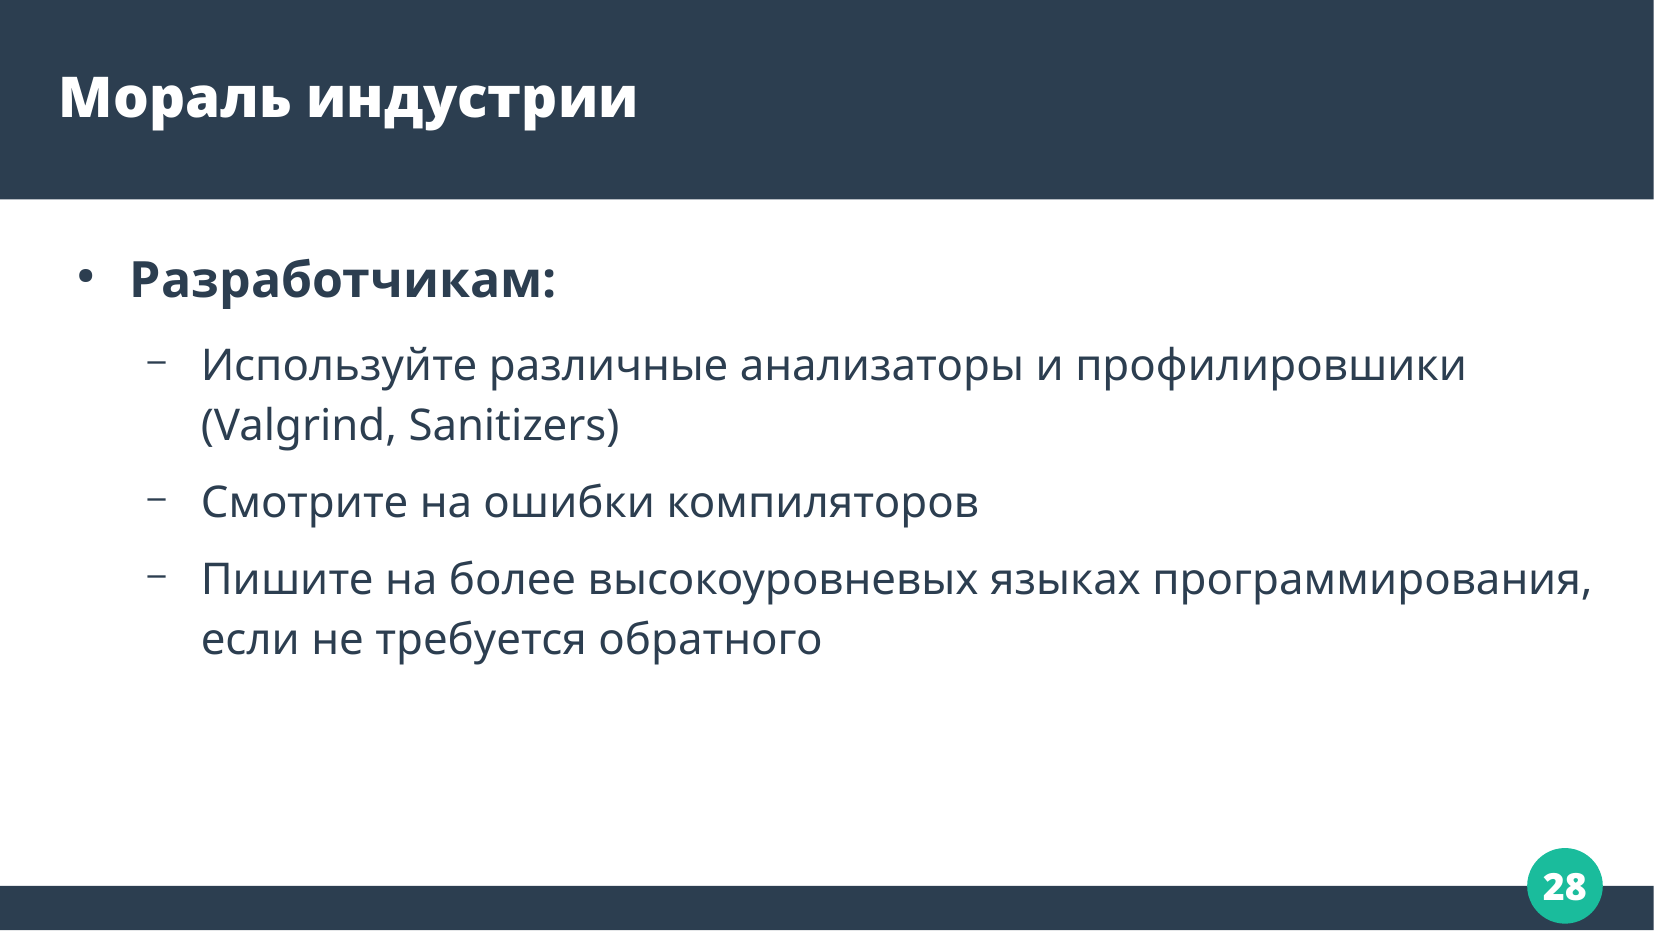

# Мораль индустрии
Разработчикам:
Используйте различные анализаторы и профилировшики (Valgrind, Sanitizers)
Смотрите на ошибки компиляторов
Пишите на более высокоуровневых языках программирования, если не требуется обратного